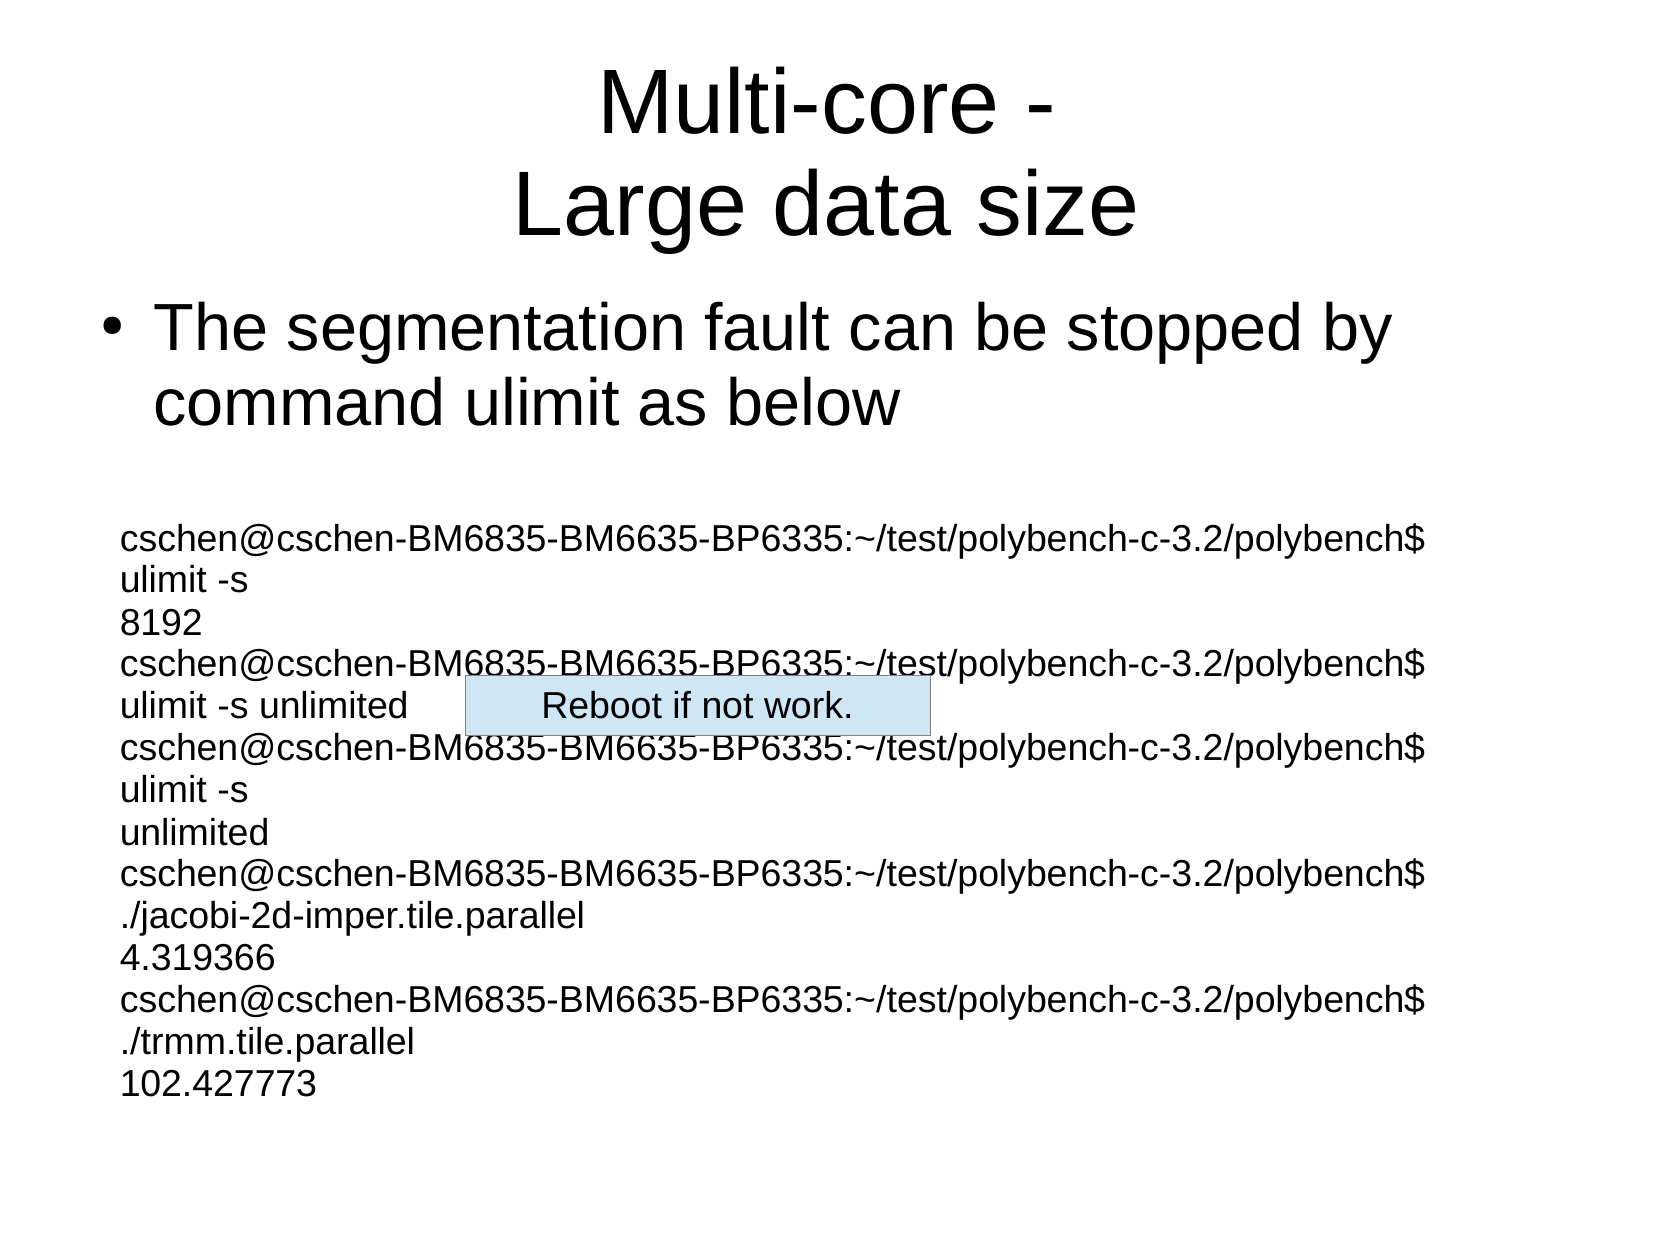

# Multi-core - Large data size
The segmentation fault can be stopped by command ulimit as below
cschen@cschen-BM6835-BM6635-BP6335:~/test/polybench-c-3.2/polybench$ ulimit -s
8192
cschen@cschen-BM6835-BM6635-BP6335:~/test/polybench-c-3.2/polybench$ ulimit -s unlimited
cschen@cschen-BM6835-BM6635-BP6335:~/test/polybench-c-3.2/polybench$ ulimit -s
unlimited
cschen@cschen-BM6835-BM6635-BP6335:~/test/polybench-c-3.2/polybench$ ./jacobi-2d-imper.tile.parallel
4.319366
cschen@cschen-BM6835-BM6635-BP6335:~/test/polybench-c-3.2/polybench$ ./trmm.tile.parallel
102.427773
Reboot if not work.